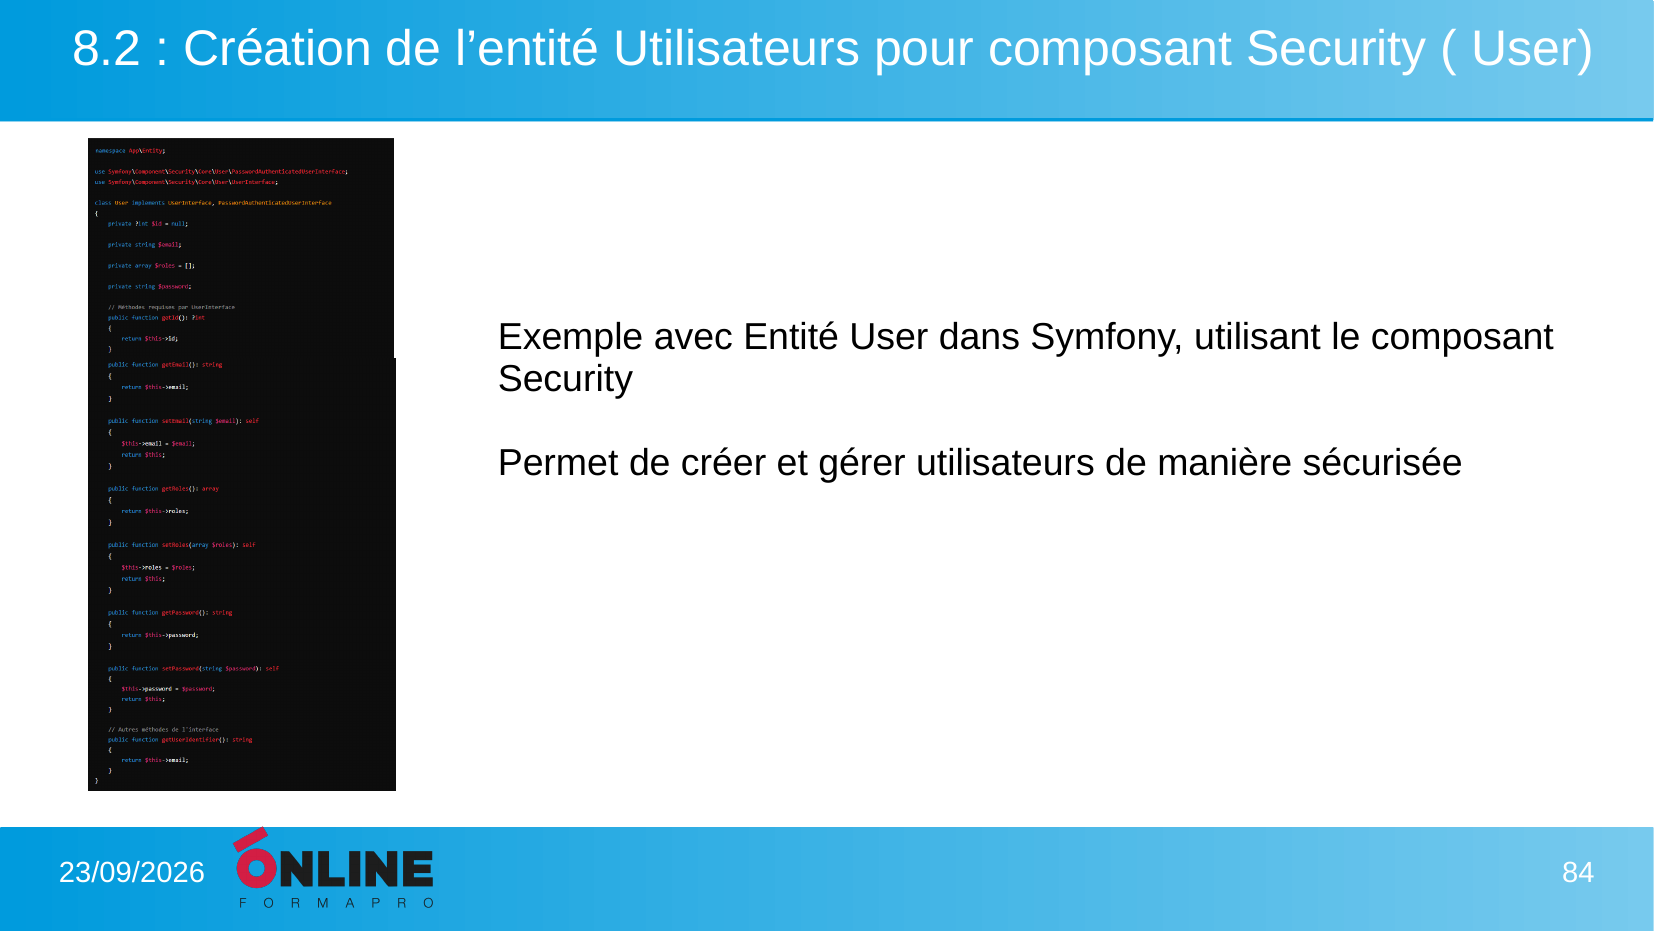

# 8.2 : Création de l’entité Utilisateurs pour composant Security ( User)
Exemple avec Entité User dans Symfony, utilisant le composant
Security
Permet de créer et gérer utilisateurs de manière sécurisée
84